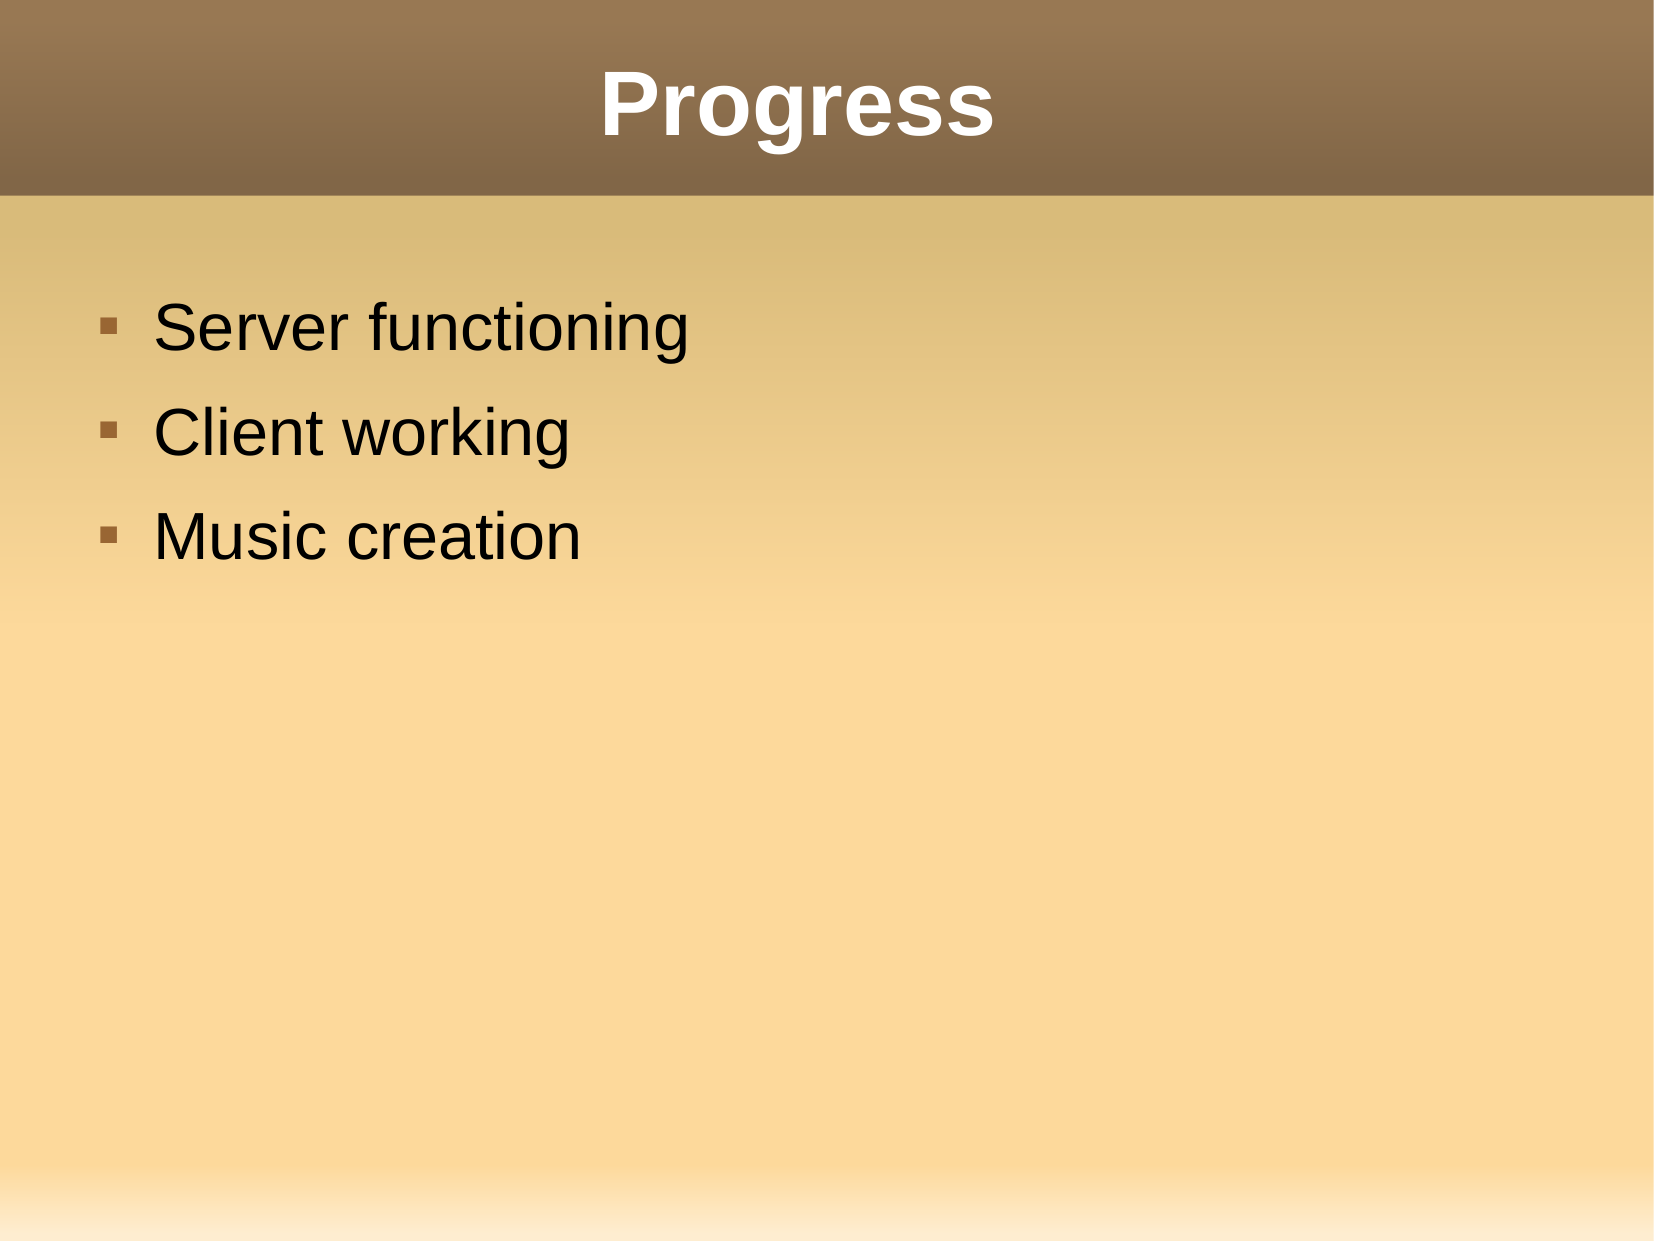

# Progress
Server functioning
Client working
Music creation